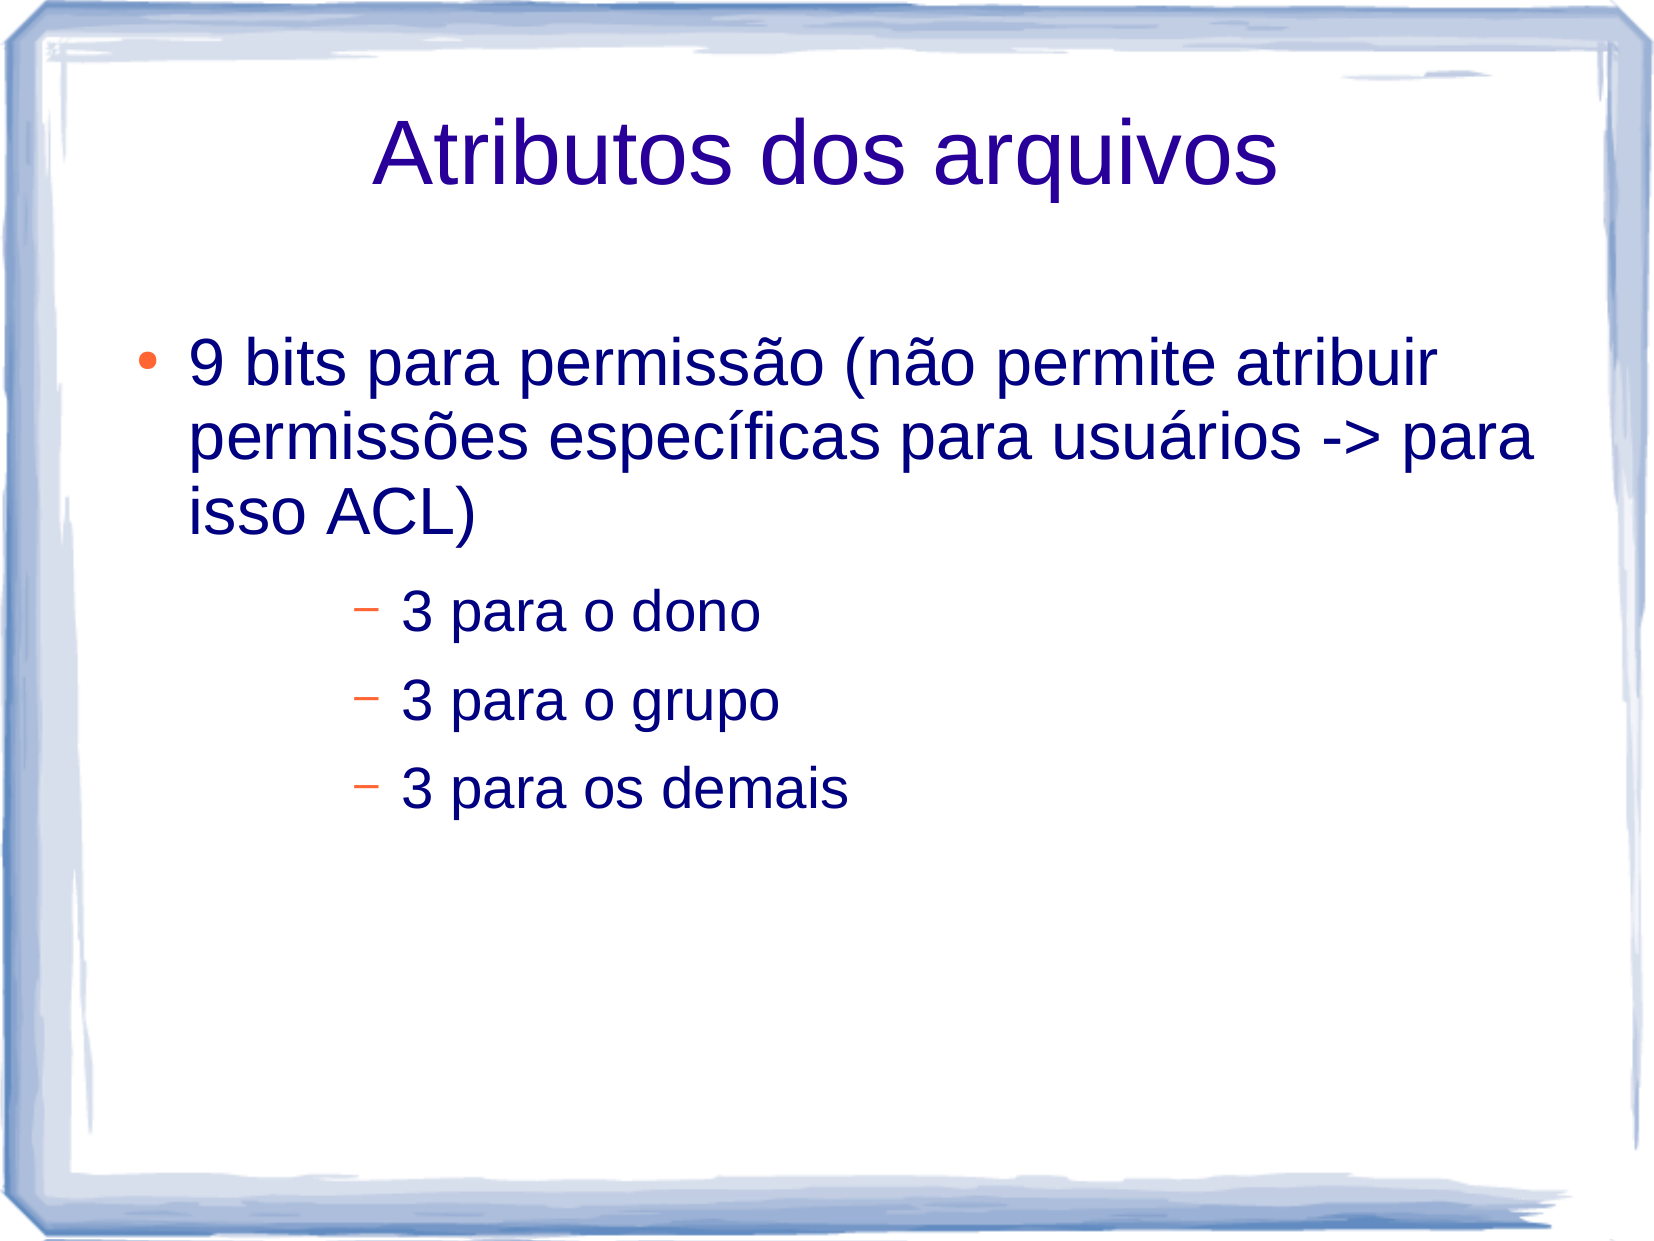

# Atributos dos arquivos
9 bits para permissão (não permite atribuir permissões específicas para usuários -> para isso ACL)
3 para o dono
3 para o grupo
3 para os demais